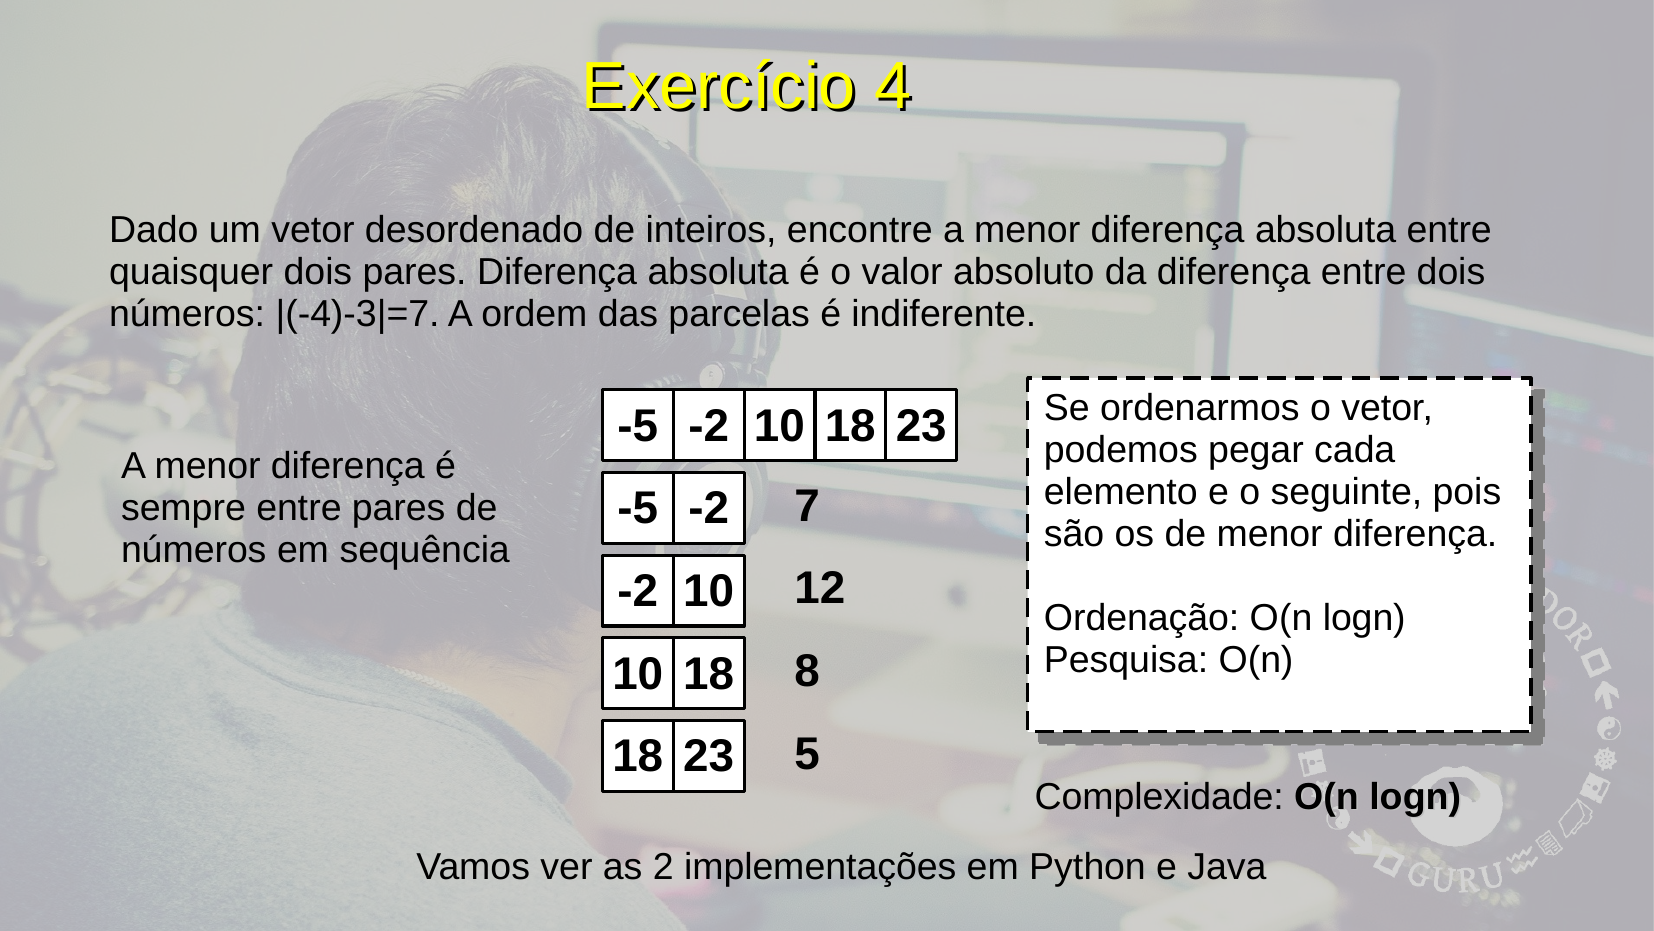

Exercício 4
Dado um vetor desordenado de inteiros, encontre a menor diferença absoluta entre quaisquer dois pares. Diferença absoluta é o valor absoluto da diferença entre dois números: |(-4)-3|=7. A ordem das parcelas é indiferente.
Se ordenarmos o vetor, podemos pegar cada elemento e o seguinte, pois são os de menor diferença.
Ordenação: O(n logn)
Pesquisa: O(n)
-5
-2
10
18
23
A menor diferença é sempre entre pares de números em sequência
-5
-2
7
-2
10
12
10
18
8
18
23
5
Complexidade: O(n logn)
Vamos ver as 2 implementações em Python e Java